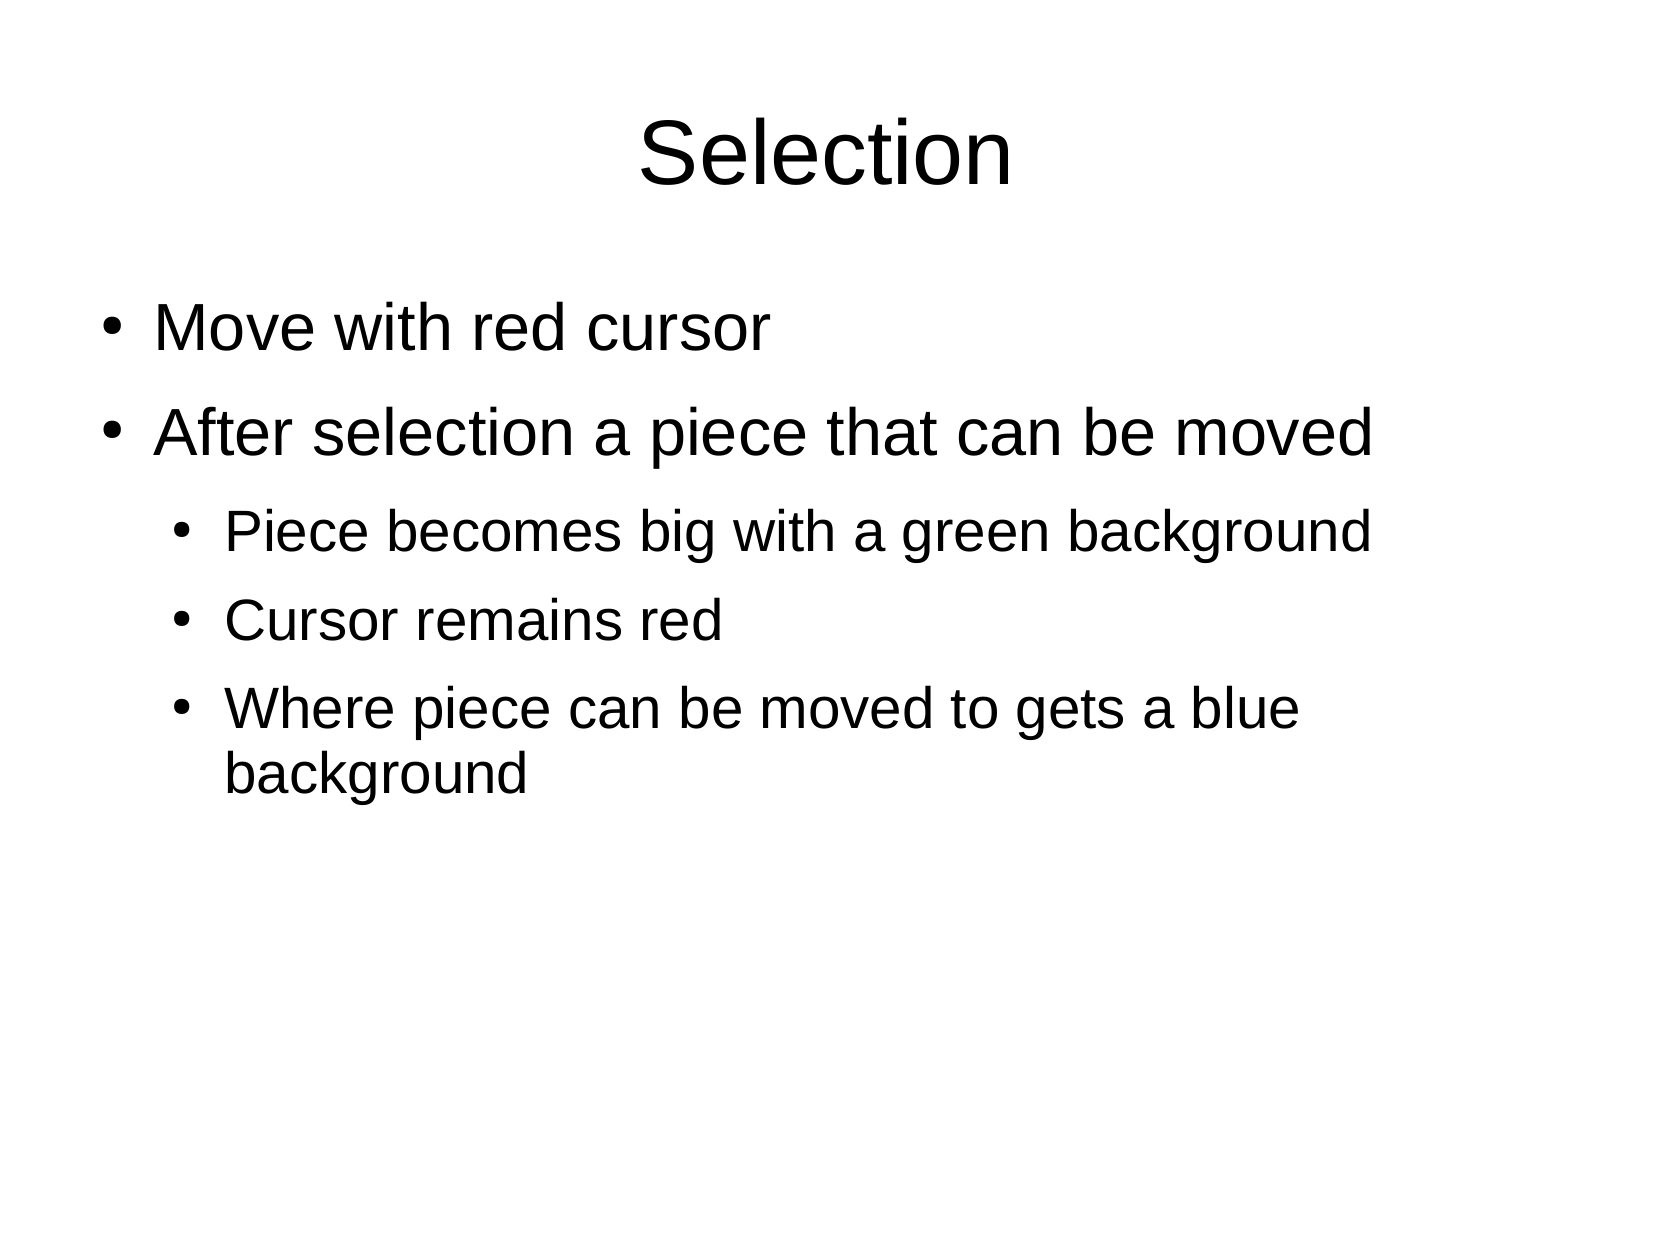

# Selection
Move with red cursor
After selection a piece that can be moved
Piece becomes big with a green background
Cursor remains red
Where piece can be moved to gets a blue background